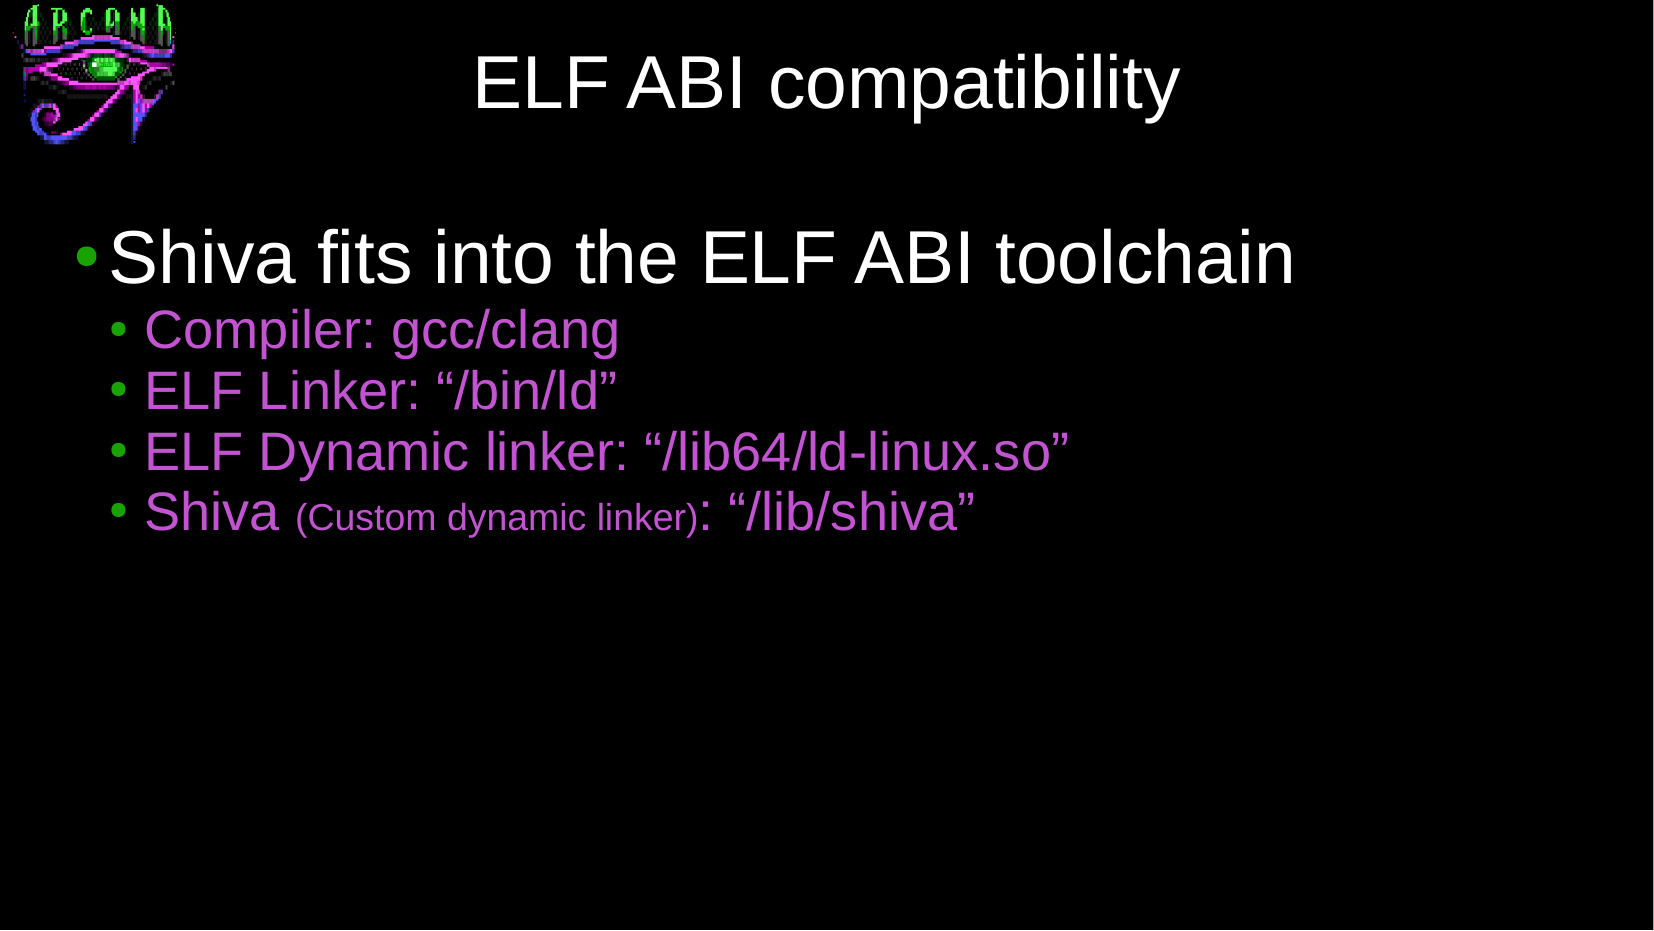

ELF ABI compatibility
Shiva fits into the ELF ABI toolchain
Compiler: gcc/clang
ELF Linker: “/bin/ld”
ELF Dynamic linker: “/lib64/ld-linux.so”
Shiva (Custom dynamic linker): “/lib/shiva”